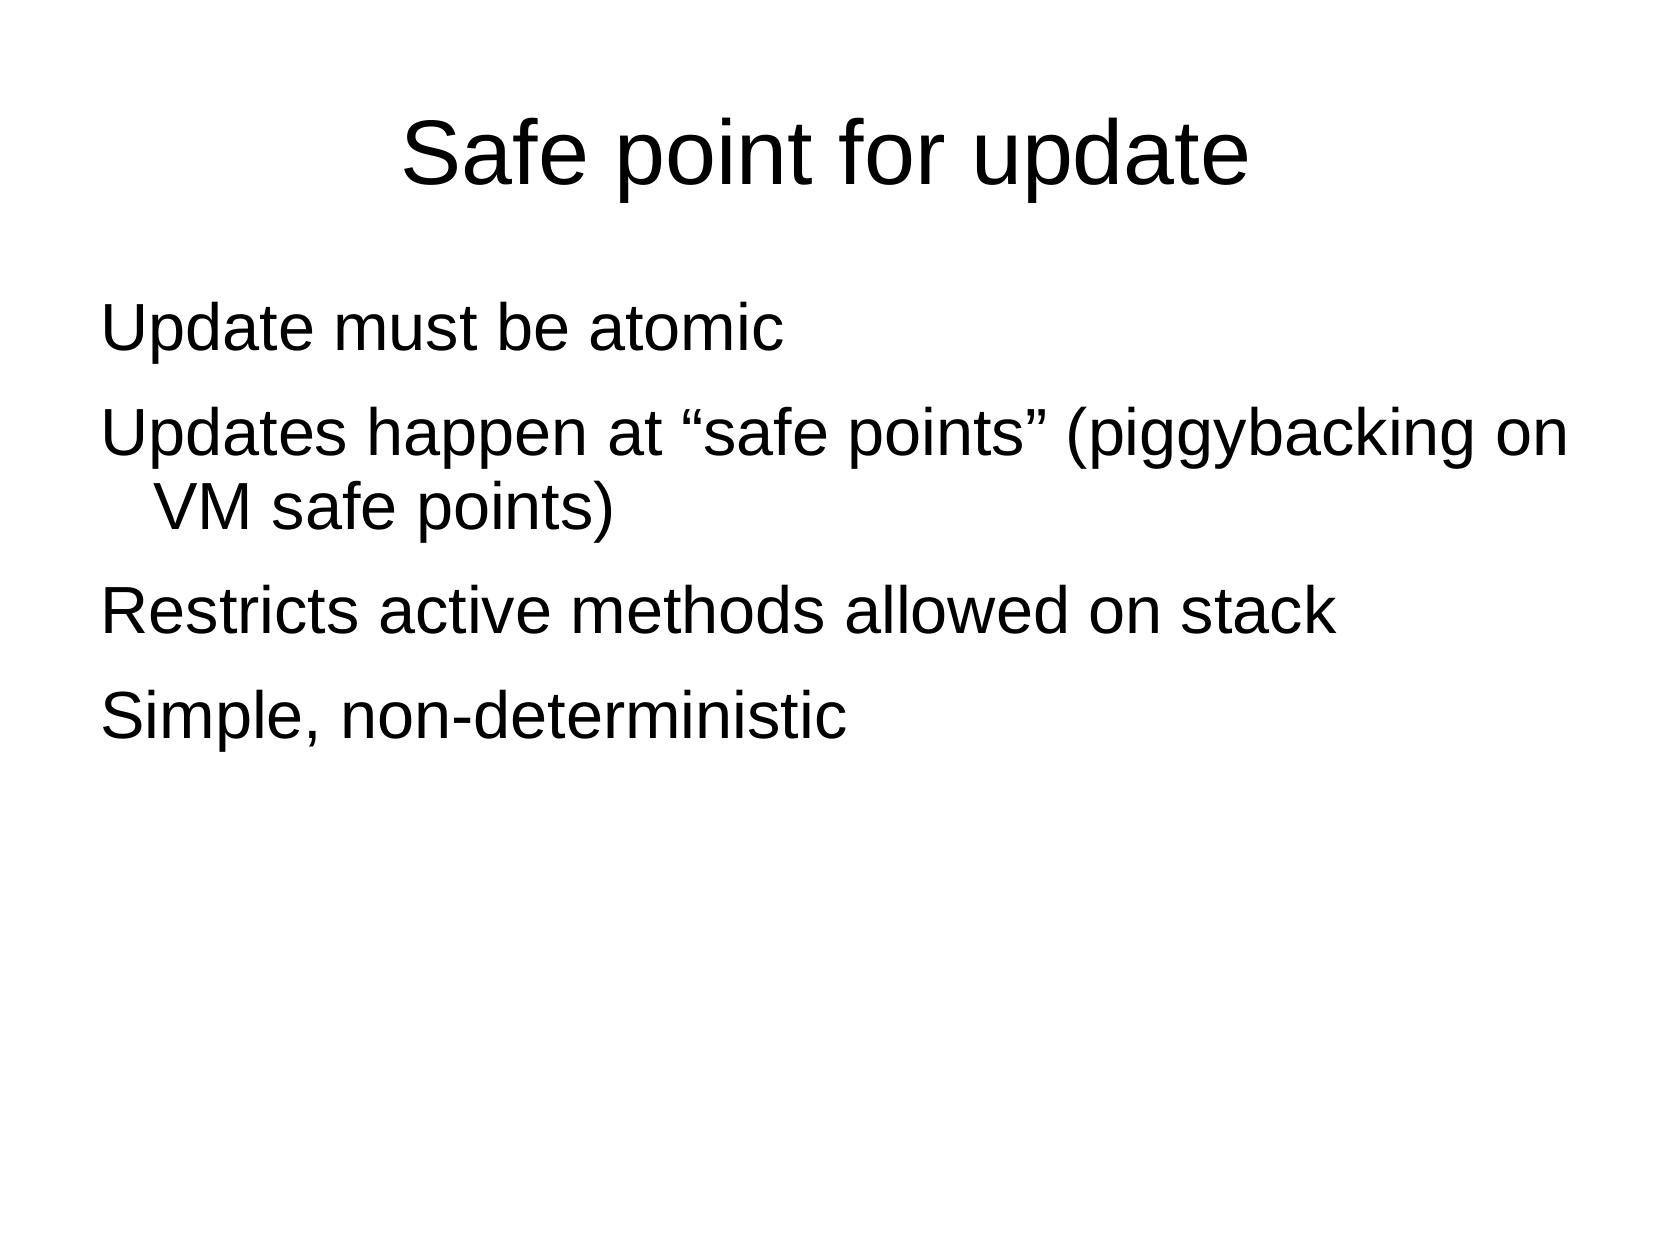

# Safe point for update
Update must be atomic
Updates happen at “safe points” (piggybacking on VM safe points)
Restricts active methods allowed on stack
Simple, non-deterministic